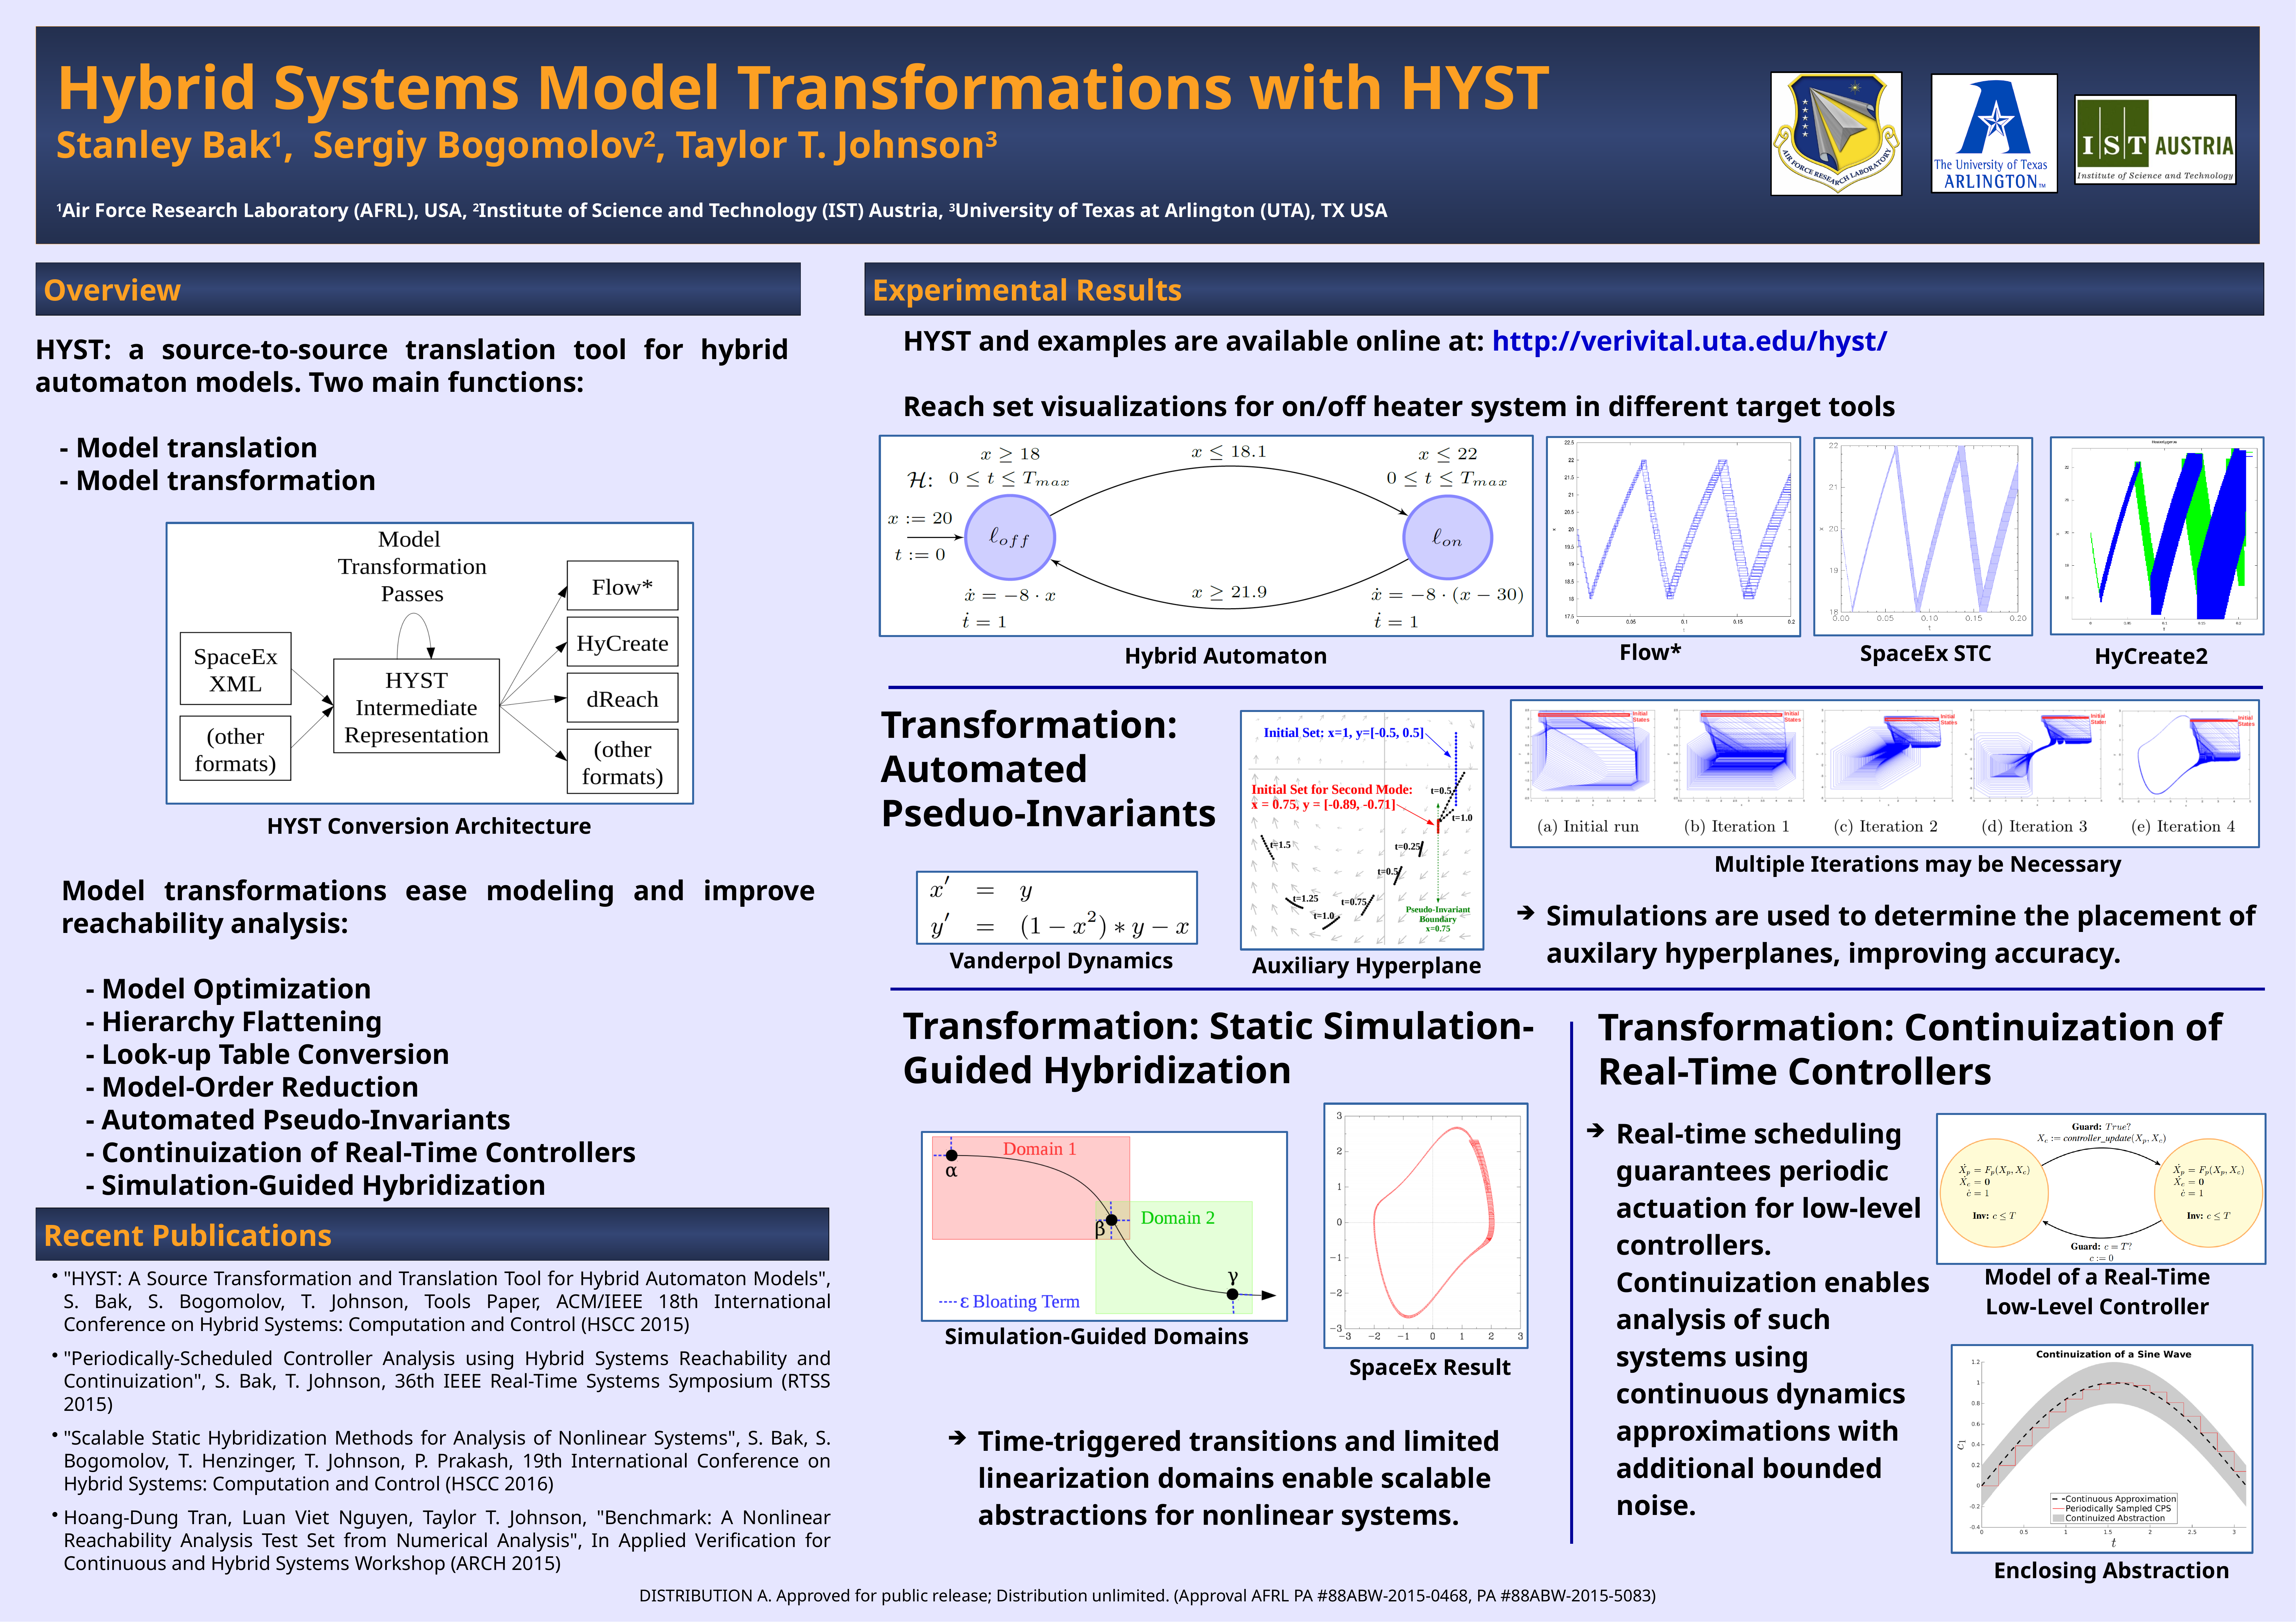

# Hybrid Systems Model Transformations with HYST Stanley Bak1, Sergiy Bogomolov2, Taylor T. Johnson3 1Air Force Research Laboratory (AFRL), USA, 2Institute of Science and Technology (IST) Austria, 3University of Texas at Arlington (UTA), TX USA
Overview
Experimental Results
HYST and examples are available online at: http://verivital.uta.edu/hyst/
Reach set visualizations for on/off heater system in different target tools
HYST: a source-to-source translation tool for hybrid automaton models. Two main functions:
	- Model translation
	- Model transformation
Flow*
SpaceEx STC
Hybrid Automaton
HyCreate2
Transformation: Automated
Pseduo-Invariants
HYST Conversion Architecture
Multiple Iterations may be Necessary
Model transformations ease modeling and improve reachability analysis:
	- Model Optimization
	- Hierarchy Flattening
	- Look-up Table Conversion
	- Model-Order Reduction
	- Automated Pseudo-Invariants
	- Continuization of Real-Time Controllers
	- Simulation-Guided Hybridization
Simulations are used to determine the placement of auxilary hyperplanes, improving accuracy.
Vanderpol Dynamics
Auxiliary Hyperplane
Transformation: Static Simulation-Guided Hybridization
Transformation: Continuization of Real-Time Controllers
Real-time scheduling guarantees periodic actuation for low-level controllers. Continuization enables analysis of such systems using continuous dynamics approximations with additional bounded noise.
Recent Publications
Model of a Real-Time
Low-Level Controller
"HYST: A Source Transformation and Translation Tool for Hybrid Automaton Models", S. Bak, S. Bogomolov, T. Johnson, Tools Paper, ACM/IEEE 18th International Conference on Hybrid Systems: Computation and Control (HSCC 2015)
"Periodically-Scheduled Controller Analysis using Hybrid Systems Reachability and Continuization", S. Bak, T. Johnson, 36th IEEE Real-Time Systems Symposium (RTSS 2015)
"Scalable Static Hybridization Methods for Analysis of Nonlinear Systems", S. Bak, S. Bogomolov, T. Henzinger, T. Johnson, P. Prakash, 19th International Conference on Hybrid Systems: Computation and Control (HSCC 2016)
Hoang-Dung Tran, Luan Viet Nguyen, Taylor T. Johnson, "Benchmark: A Nonlinear Reachability Analysis Test Set from Numerical Analysis", In Applied Verification for Continuous and Hybrid Systems Workshop (ARCH 2015)
Simulation-Guided Domains
SpaceEx Result
Time-triggered transitions and limited linearization domains enable scalable abstractions for nonlinear systems.
Enclosing Abstraction
DISTRIBUTION A. Approved for public release; Distribution unlimited. (Approval AFRL PA #88ABW-2015-0468, PA #88ABW-2015-5083)